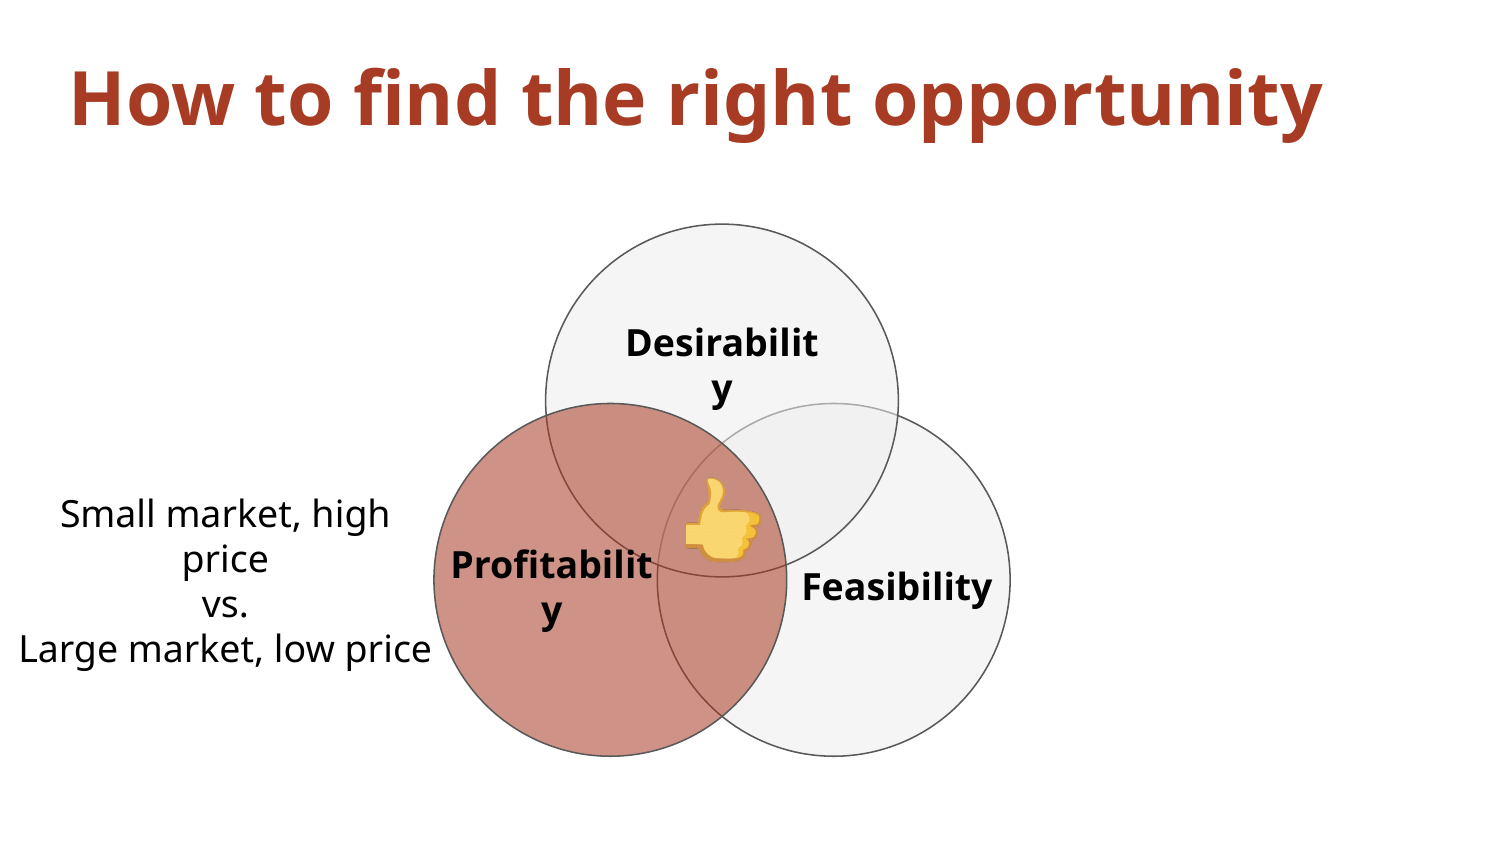

How to find the right opportunity
Desirability
Small market, high price
vs.
Large market, low price
Profitability
Feasibility